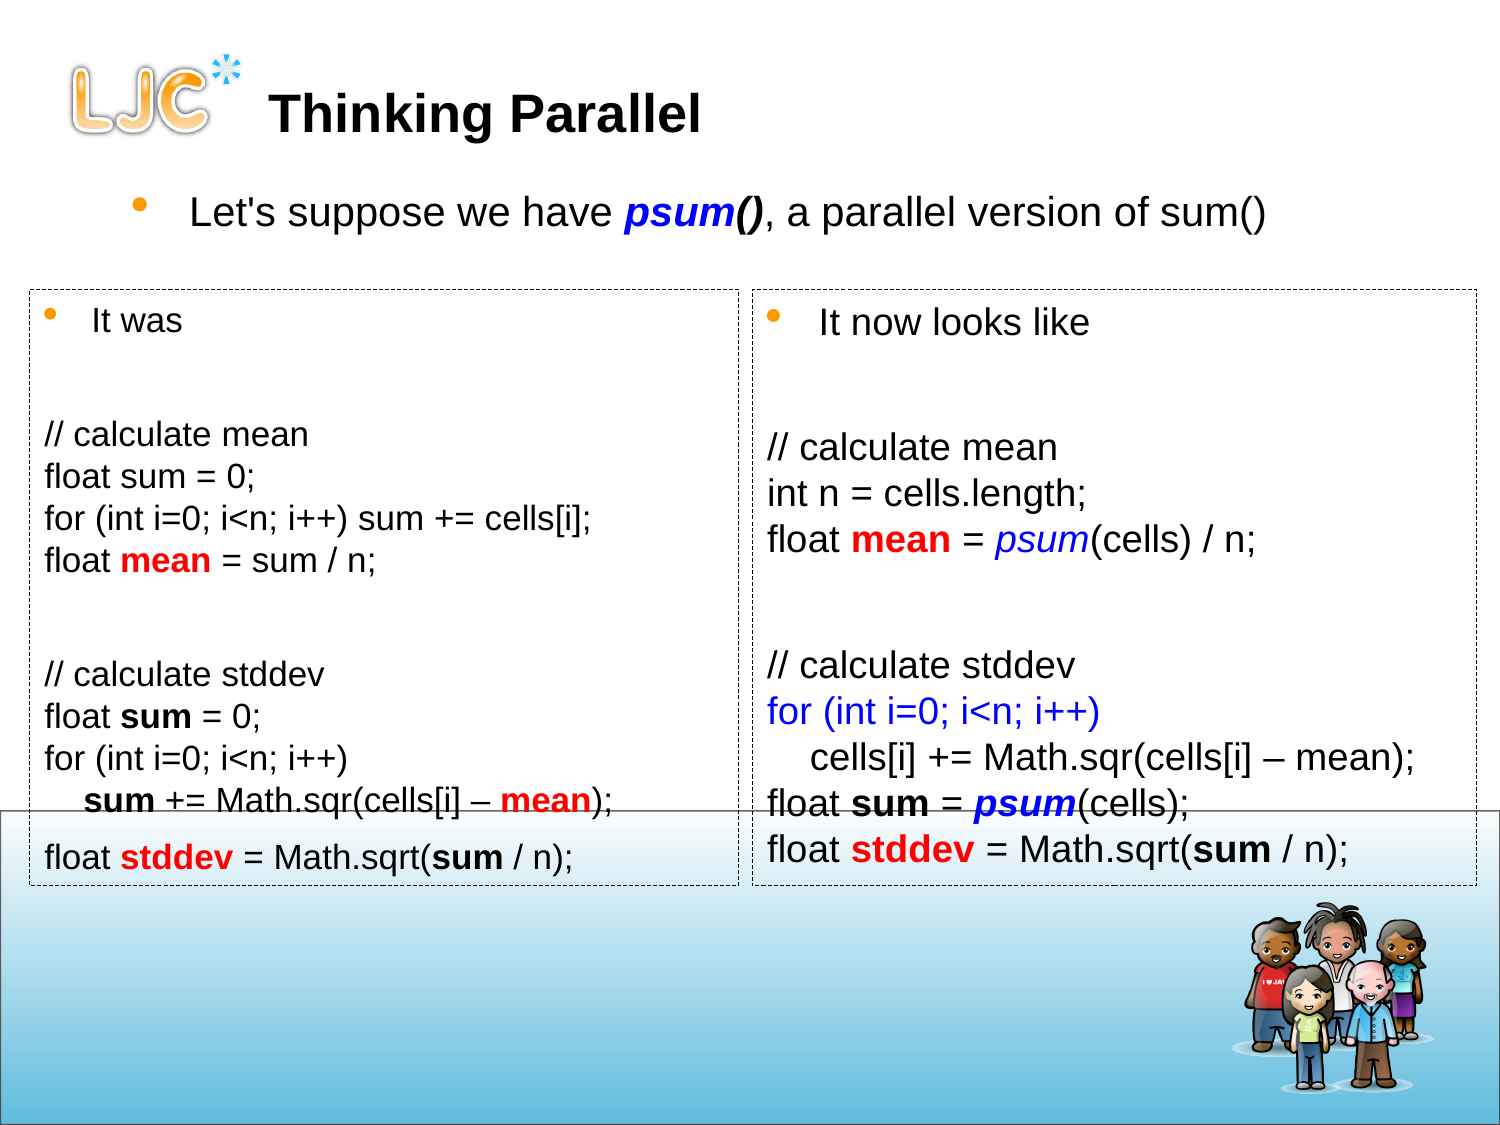

# Thinking Parallel
Let's suppose we have psum(), a parallel version of sum()
It was
// calculate mean
float sum = 0;
for (int i=0; i<n; i++) sum += cells[i];
float mean = sum / n;
// calculate stddev
float sum = 0;
for (int i=0; i<n; i++)
 sum += Math.sqr(cells[i] – mean);
float stddev = Math.sqrt(sum / n);
It now looks like
// calculate mean
int n = cells.length;
float mean = psum(cells) / n;
// calculate stddev
for (int i=0; i<n; i++)
 cells[i] += Math.sqr(cells[i] – mean);
float sum = psum(cells);
float stddev = Math.sqrt(sum / n);